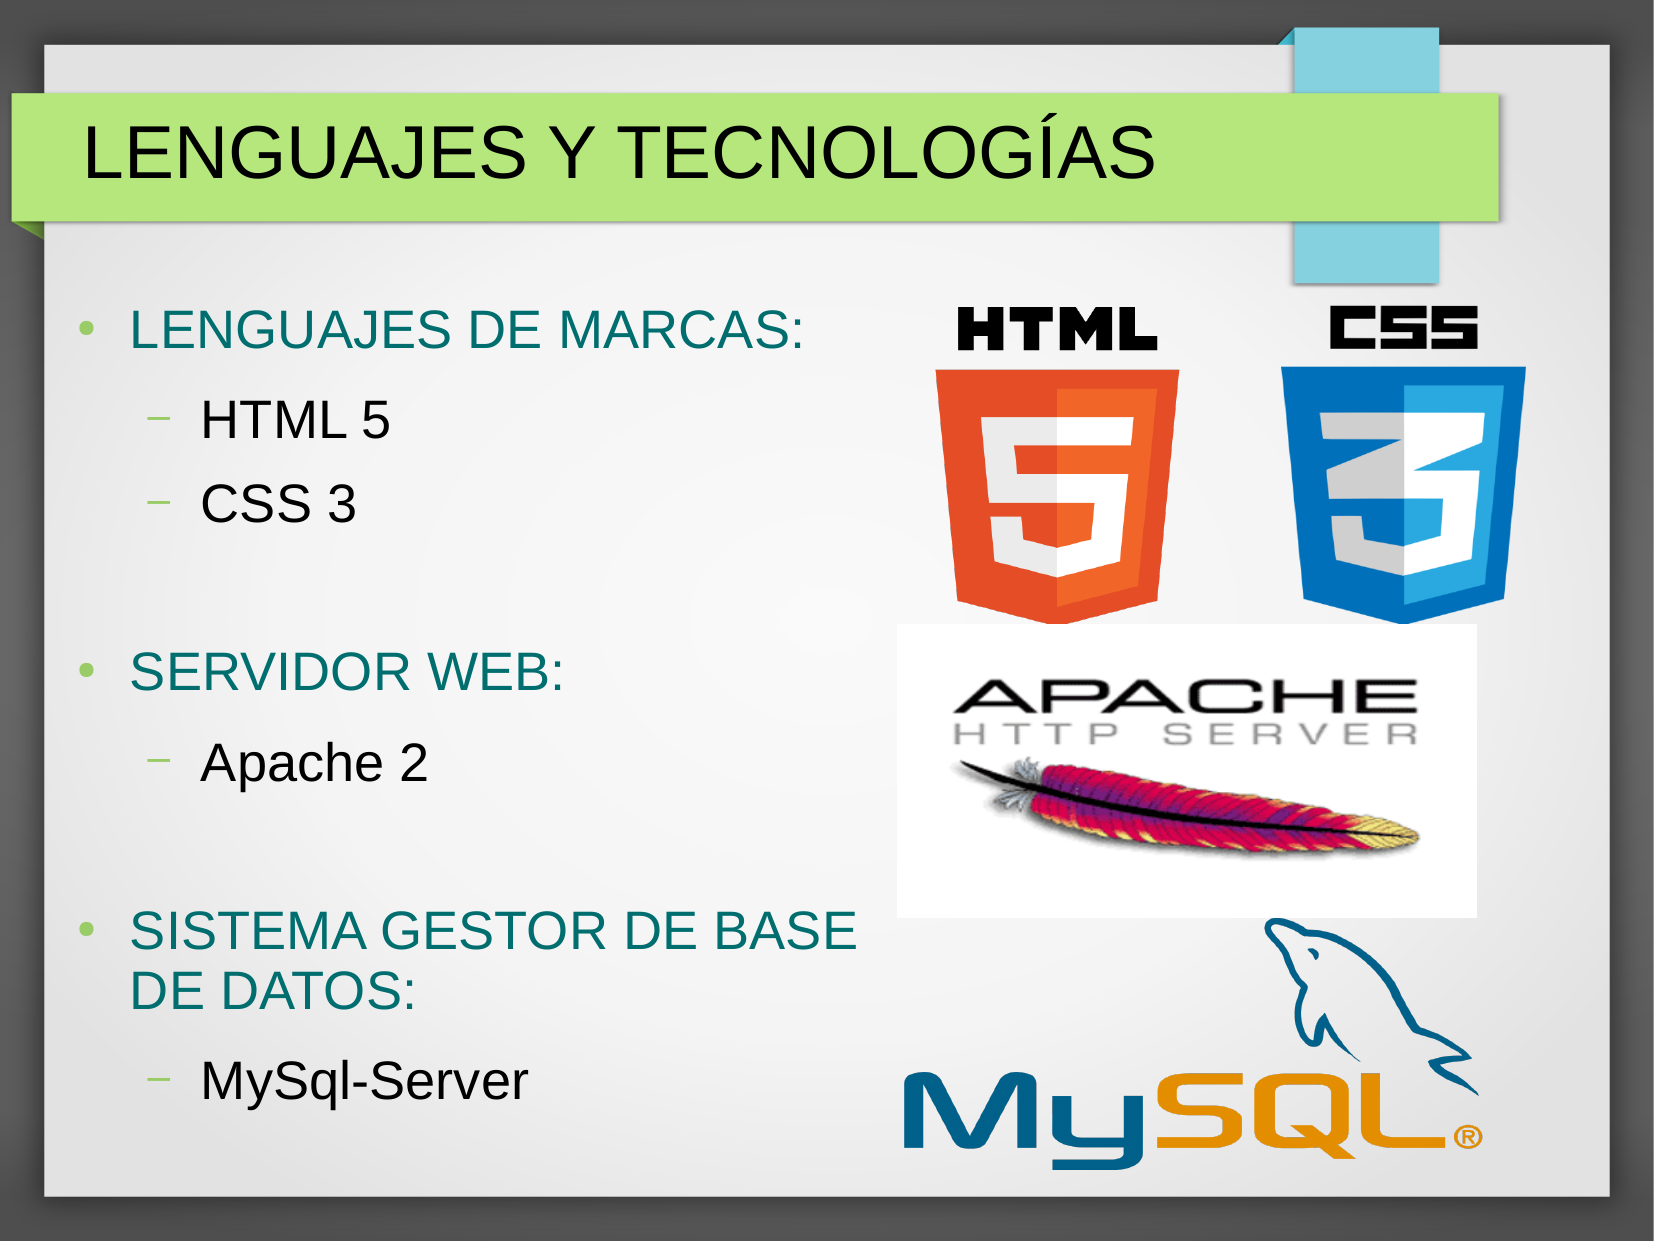

# LENGUAJES Y TECNOLOGÍAS
LENGUAJES DE MARCAS:
HTML 5
CSS 3
SERVIDOR WEB:
Apache 2
SISTEMA GESTOR DE BASE DE DATOS:
MySql-Server